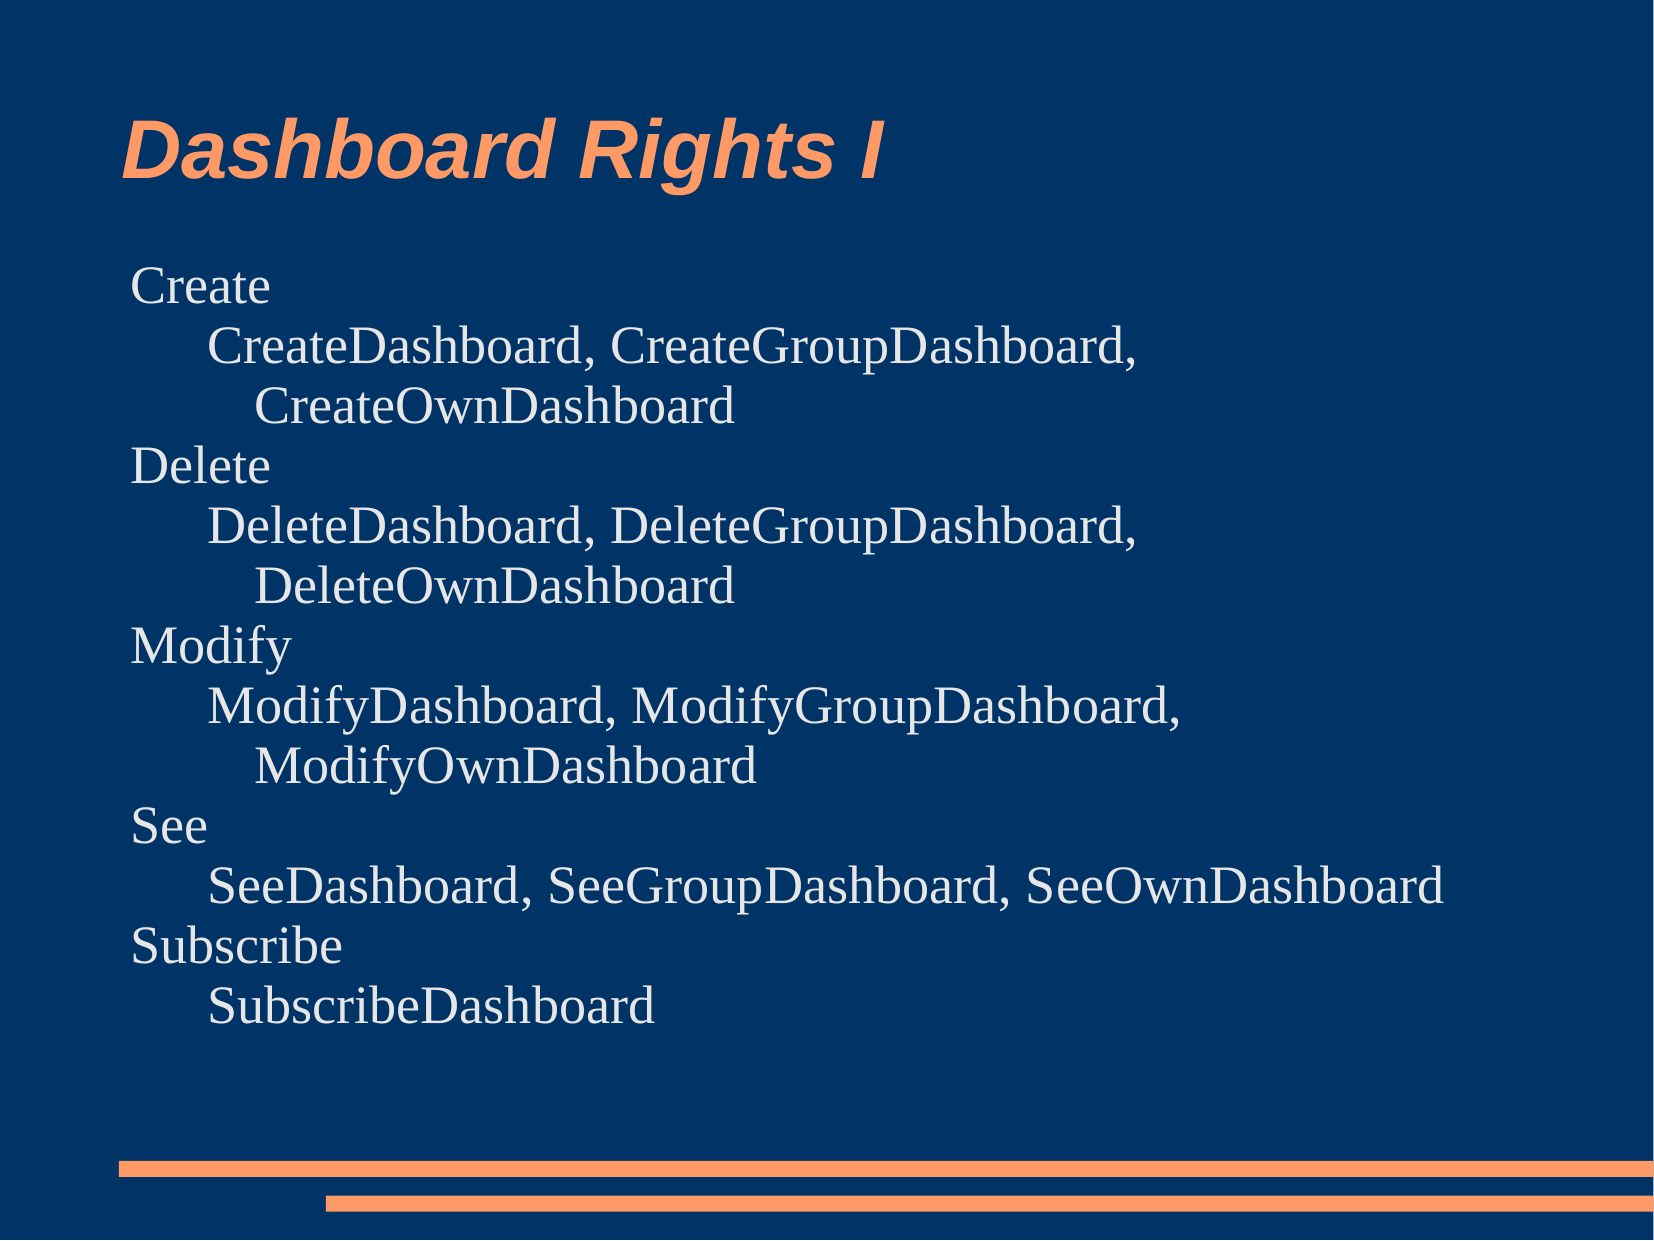

# Dashboard Rights I
Create
CreateDashboard, CreateGroupDashboard, CreateOwnDashboard
Delete
DeleteDashboard, DeleteGroupDashboard, DeleteOwnDashboard
Modify
ModifyDashboard, ModifyGroupDashboard, ModifyOwnDashboard
See
SeeDashboard, SeeGroupDashboard, SeeOwnDashboard
Subscribe
SubscribeDashboard